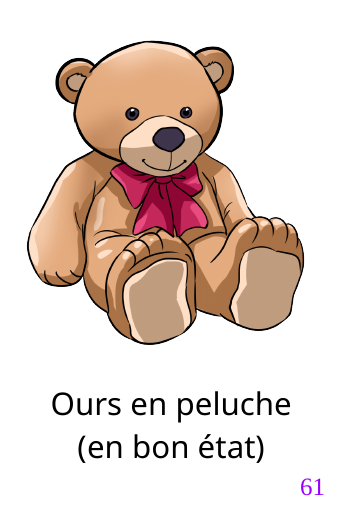

Ours en peluche
(en bon état)
61